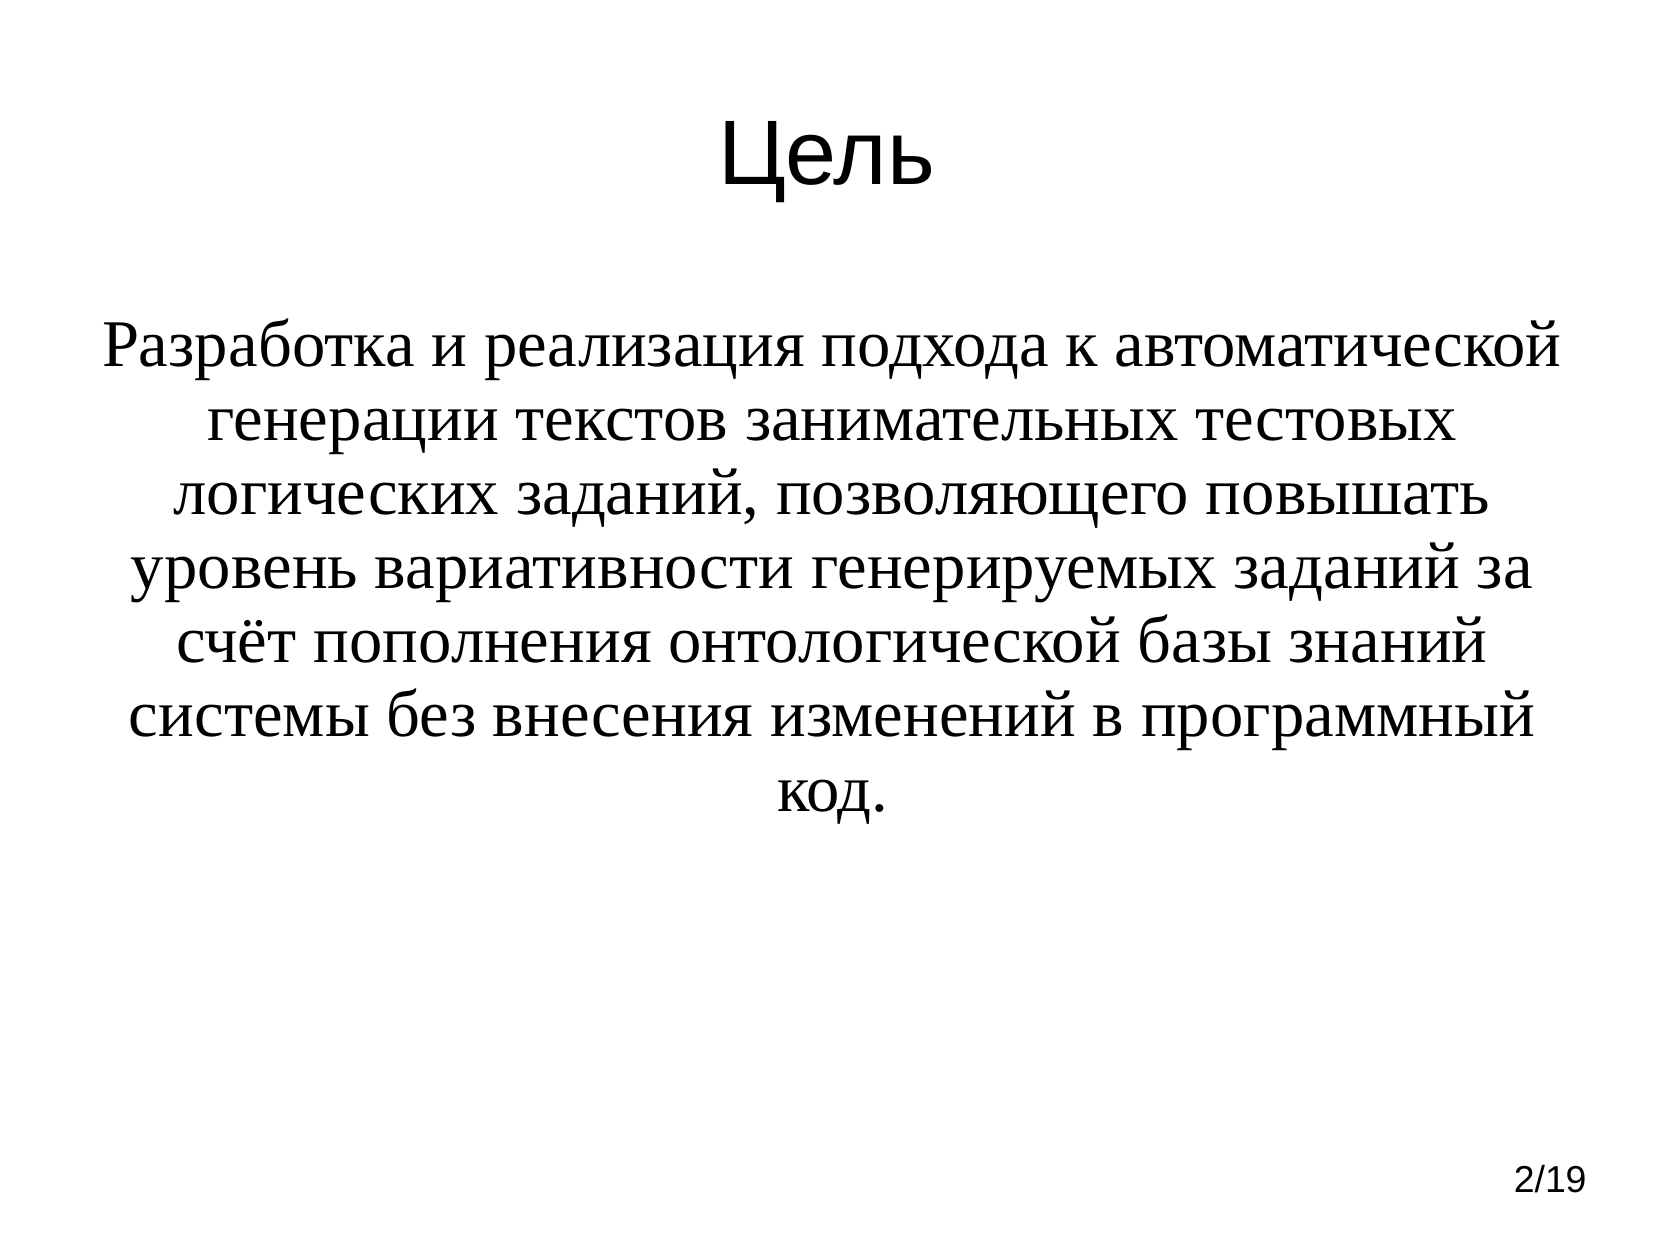

Цель
# Разработка и реализация подхода к автоматической генерации текстов занимательных тестовых логических заданий, позволяющего повышать уровень вариативности генерируемых заданий за счёт пополнения онтологической базы знаний системы без внесения изменений в программный код.